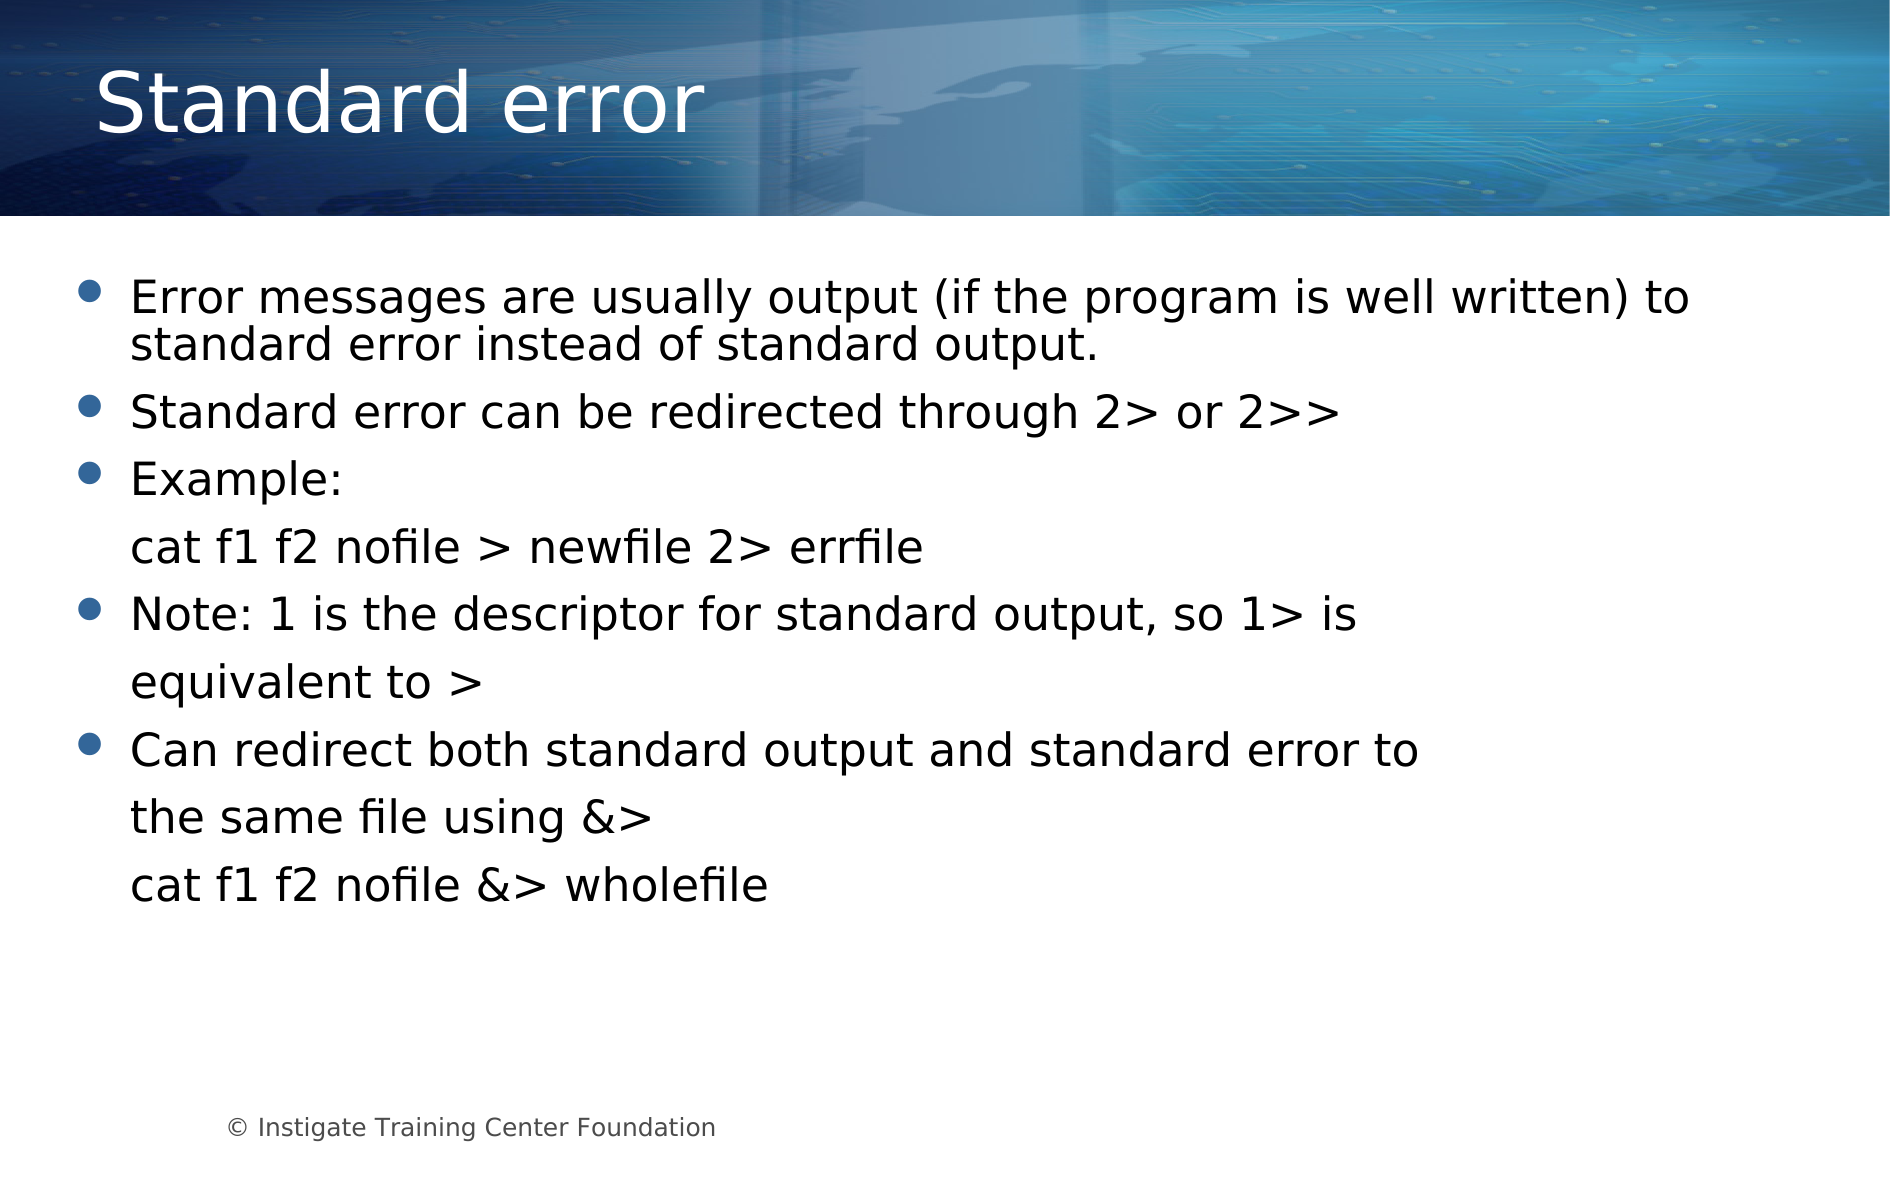

# Standard error
Error messages are usually output (if the program is well written) to standard error instead of standard output.
Standard error can be redirected through 2> or 2>>
Example:
cat f1 f2 nofile > newfile 2> errfile
Note: 1 is the descriptor for standard output, so 1> is
equivalent to >
Can redirect both standard output and standard error to
the same file using &>
cat f1 f2 nofile &> wholefile